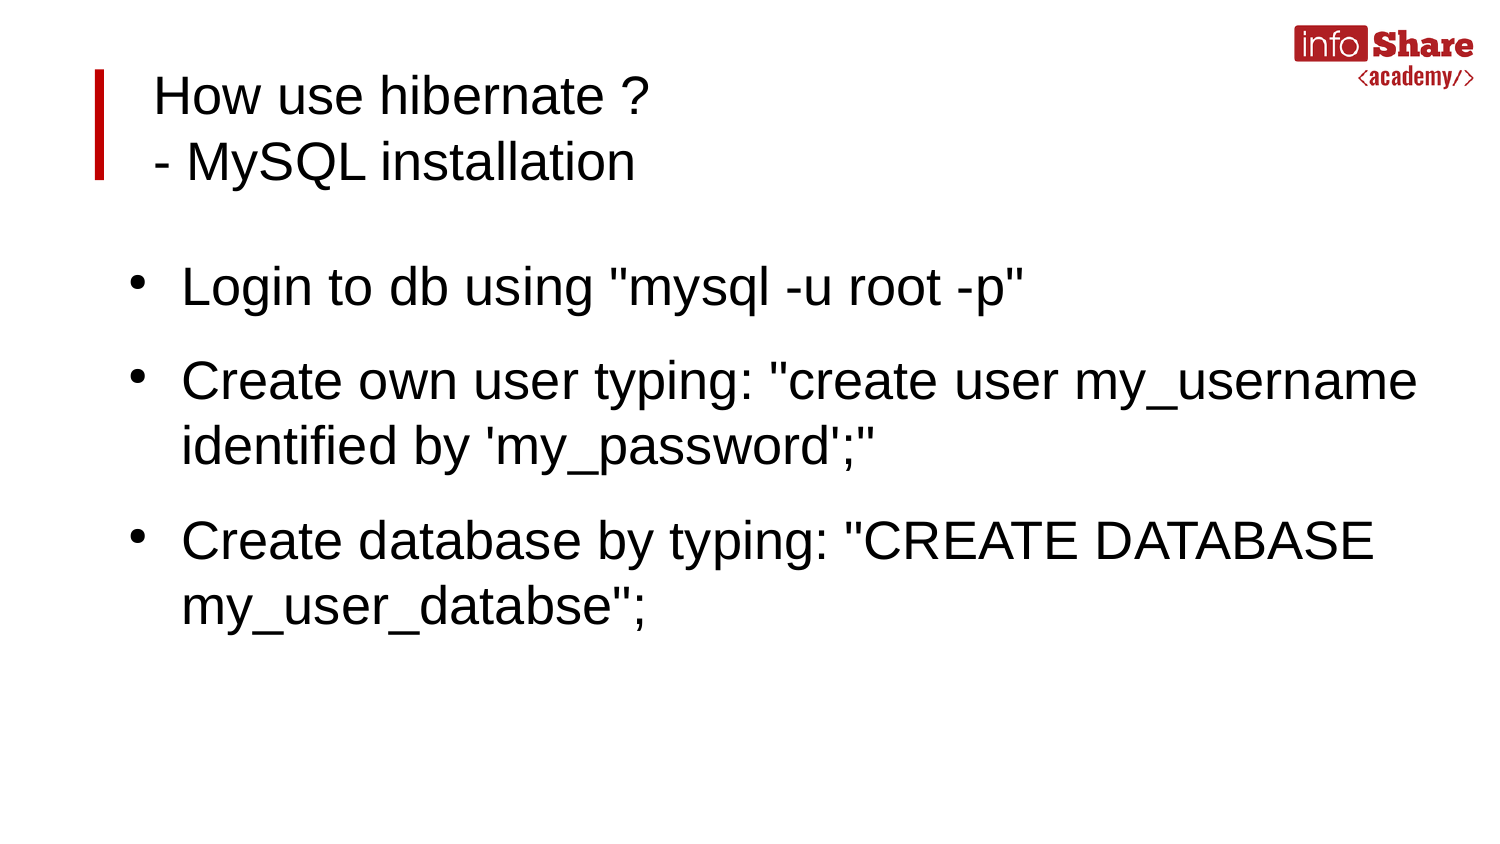

# How use hibernate ? - MySQL installation
Login to db using "mysql -u root -p"
Create own user typing: "create user my_username identified by 'my_password';"
Create database by typing: "CREATE DATABASE my_user_databse";